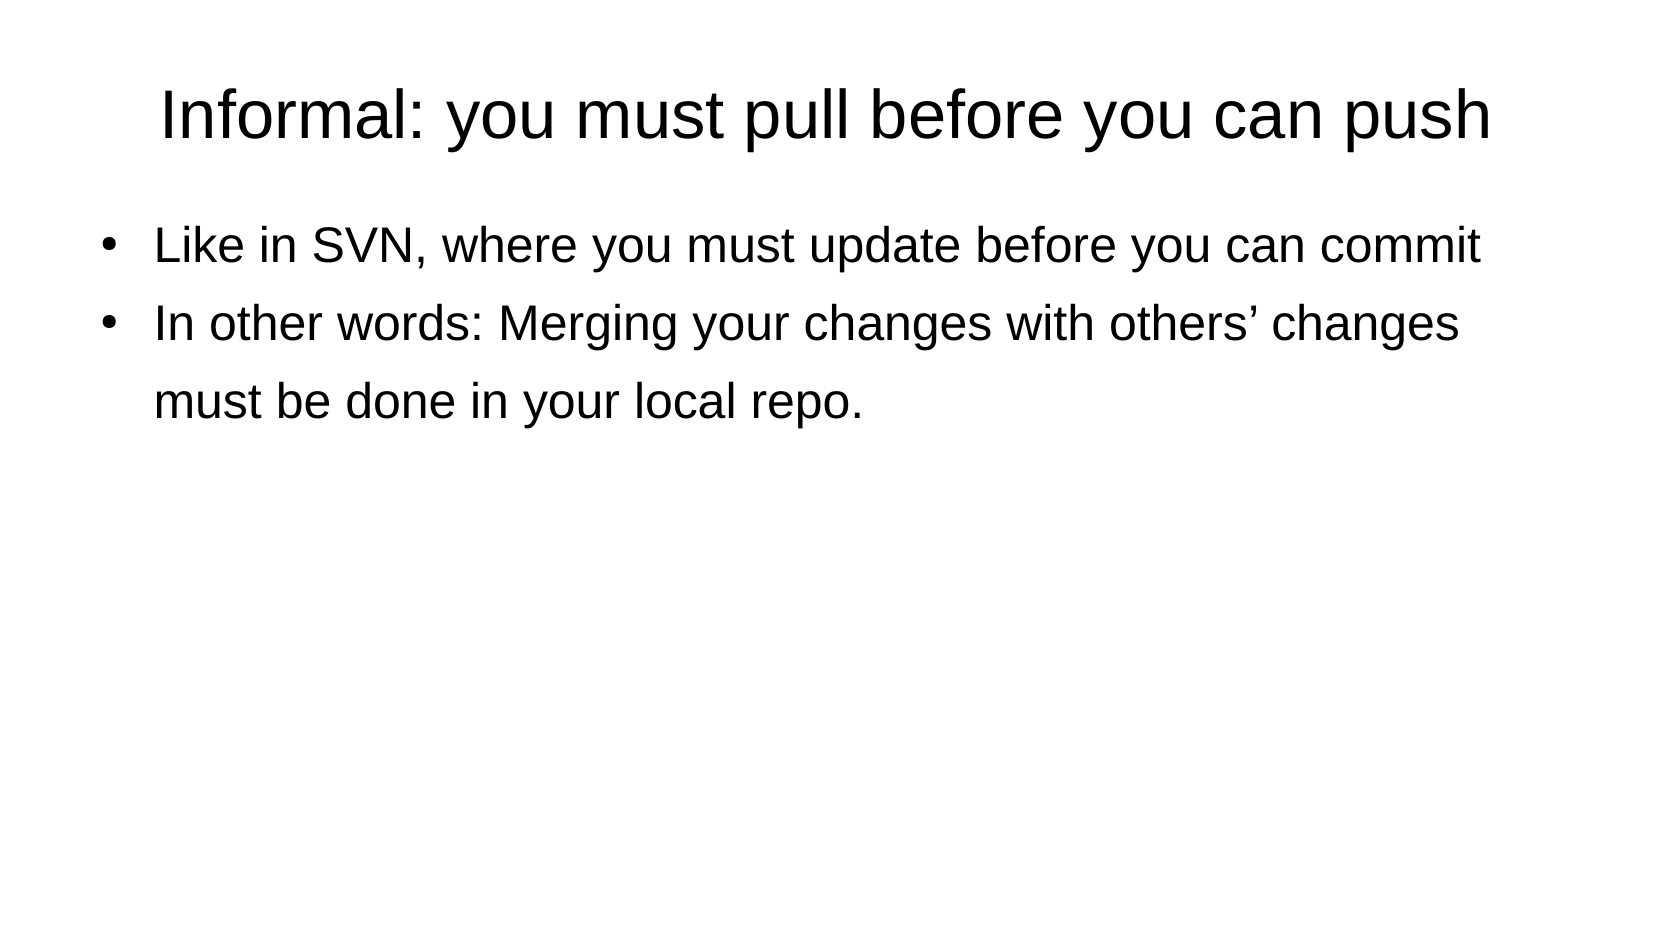

# Informal: you must pull before you can push
Like in SVN, where you must update before you can commit
In other words: Merging your changes with others’ changes
must be done in your local repo.